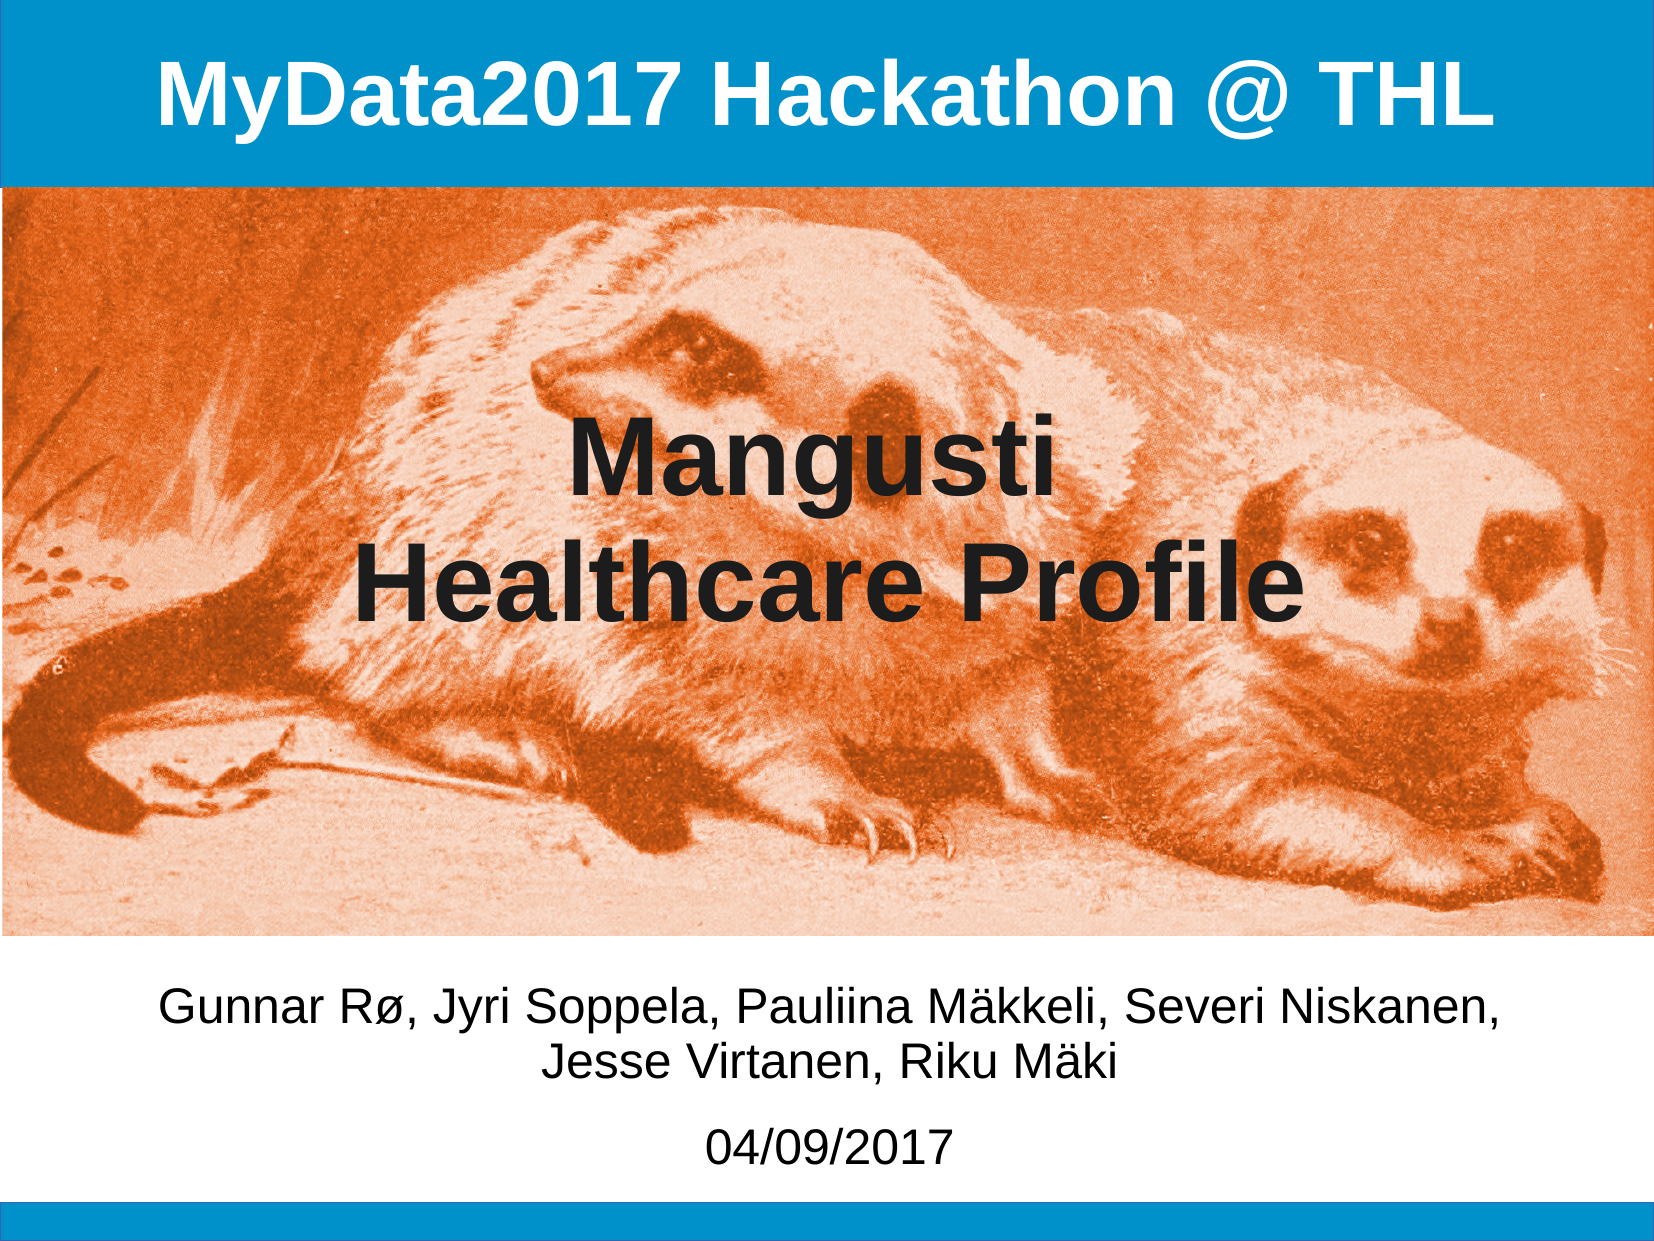

# MyData2017 Hackathon @ THL
Mangusti
Healthcare Profile
Gunnar Rø, Jyri Soppela, Pauliina Mäkkeli, Severi Niskanen, Jesse Virtanen, Riku Mäki
04/09/2017